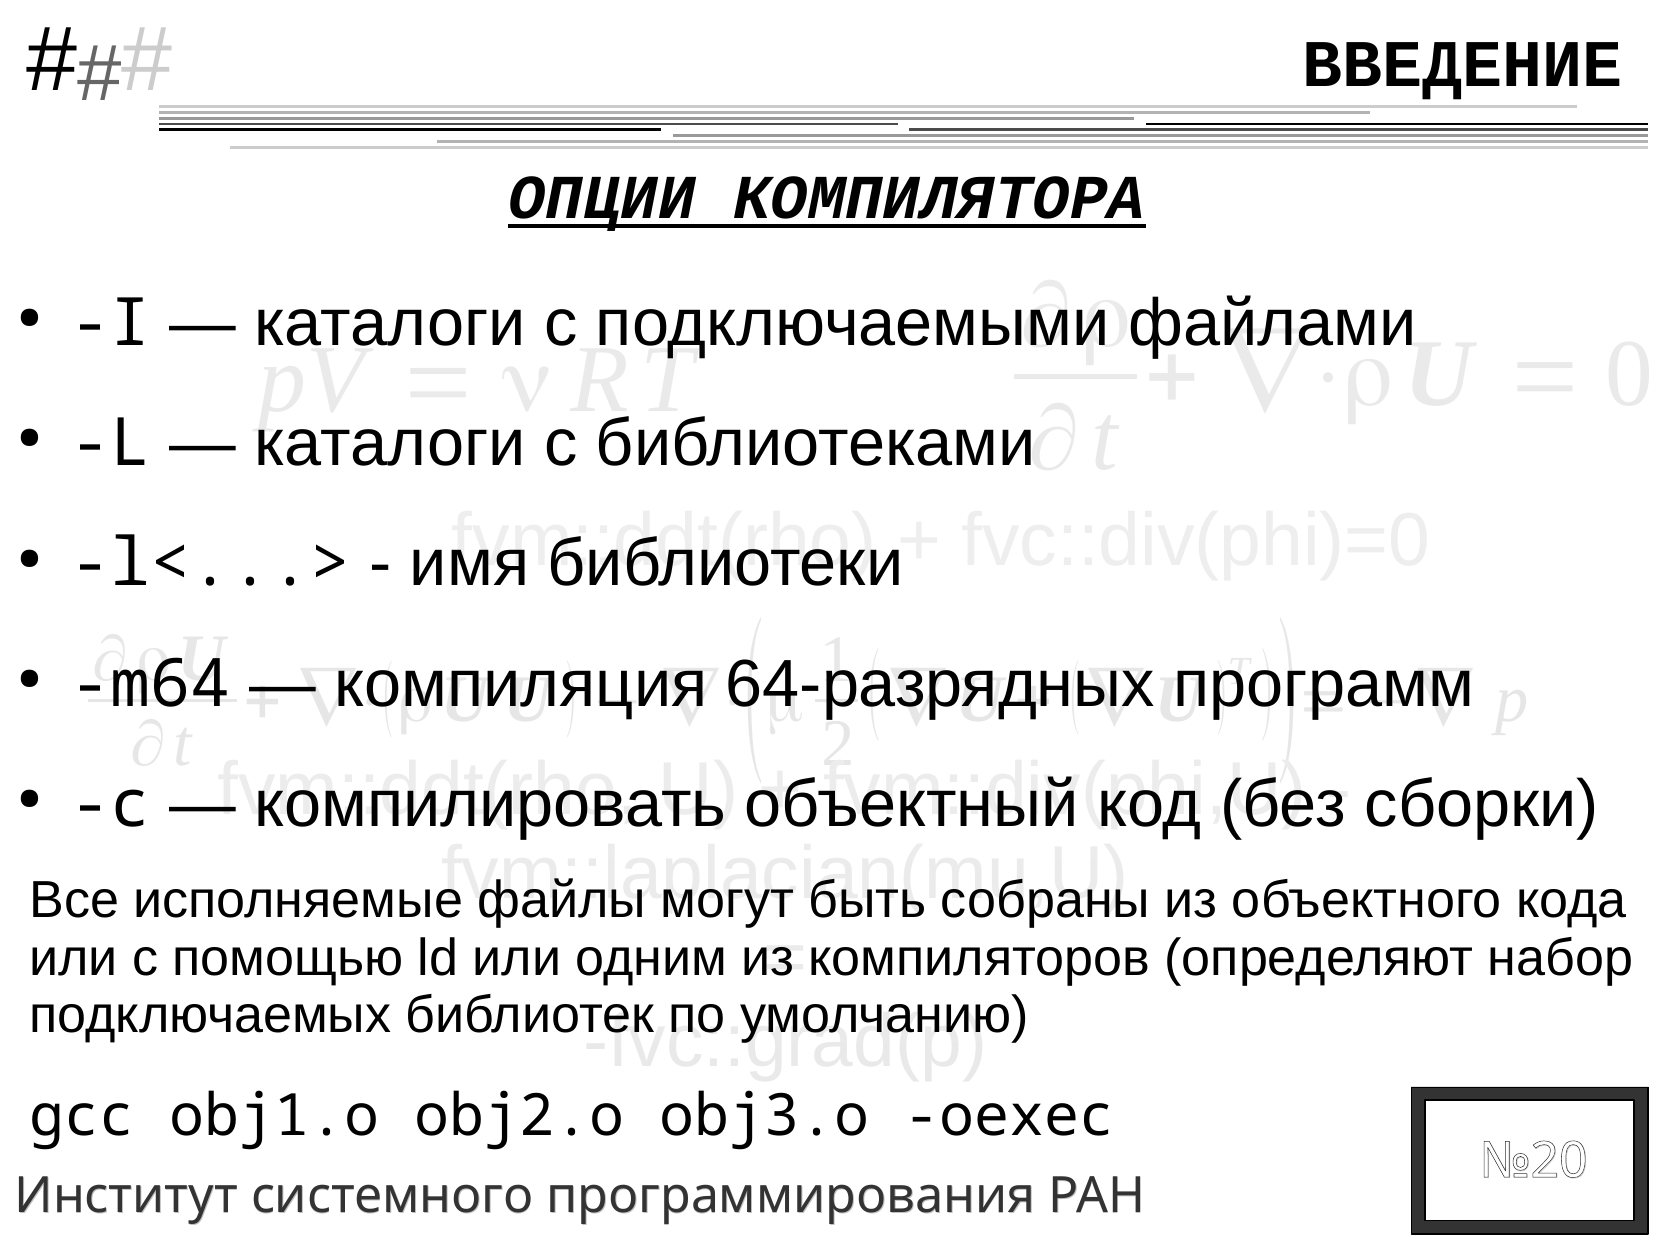

# ОПЦИИ КОМПИЛЯТОРА
-I — каталоги с подключаемыми файлами
-L — каталоги с библиотеками
-l<...> - имя библиотеки
-m64 — компиляция 64-разрядных программ
-c — компилировать объектный код (без сборки)
Все исполняемые файлы могут быть собраны из объектного кода или с помощью ld или одним из компиляторов (определяют набор подключаемых библиотек по умолчанию)
gcc obj1.o obj2.o obj3.o -oexec